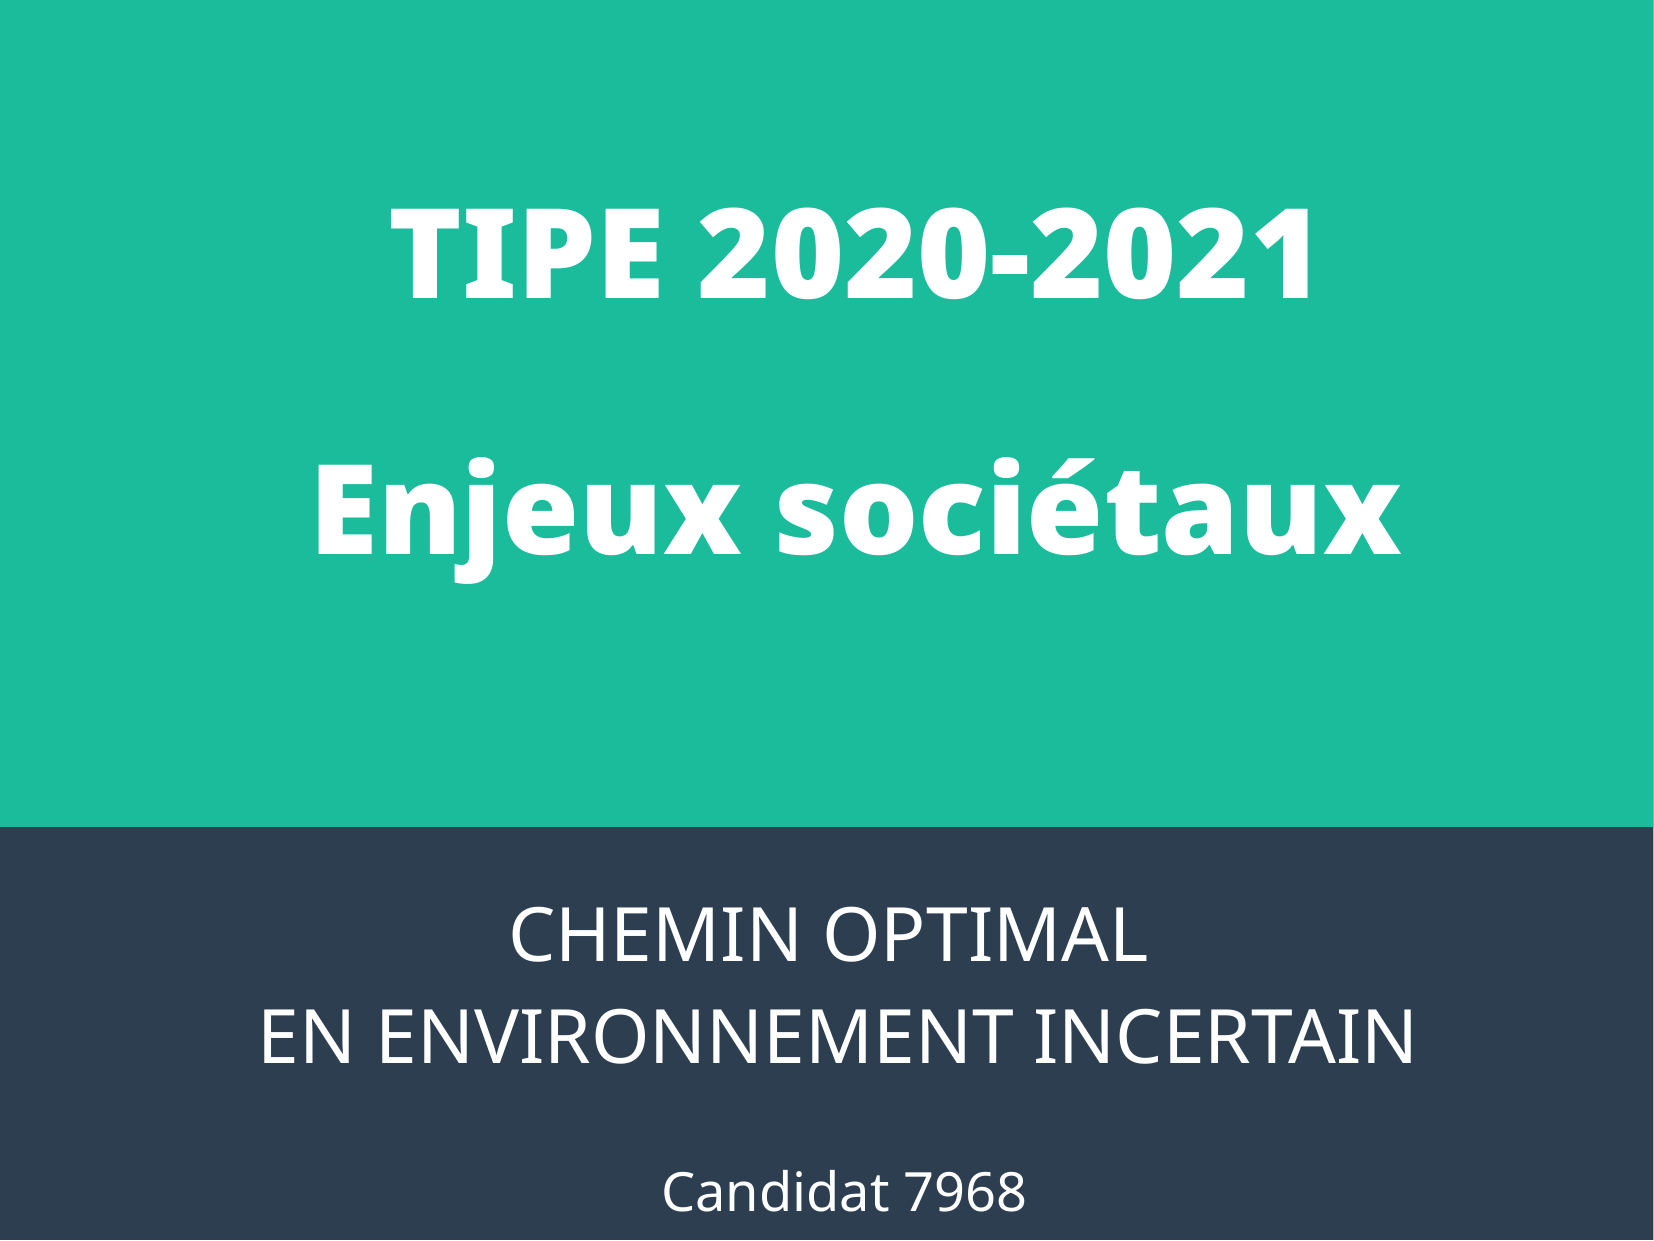

# TIPE 2020-2021 Enjeux sociétaux
CHEMIN OPTIMAL
EN ENVIRONNEMENT INCERTAIN
Candidat 7968